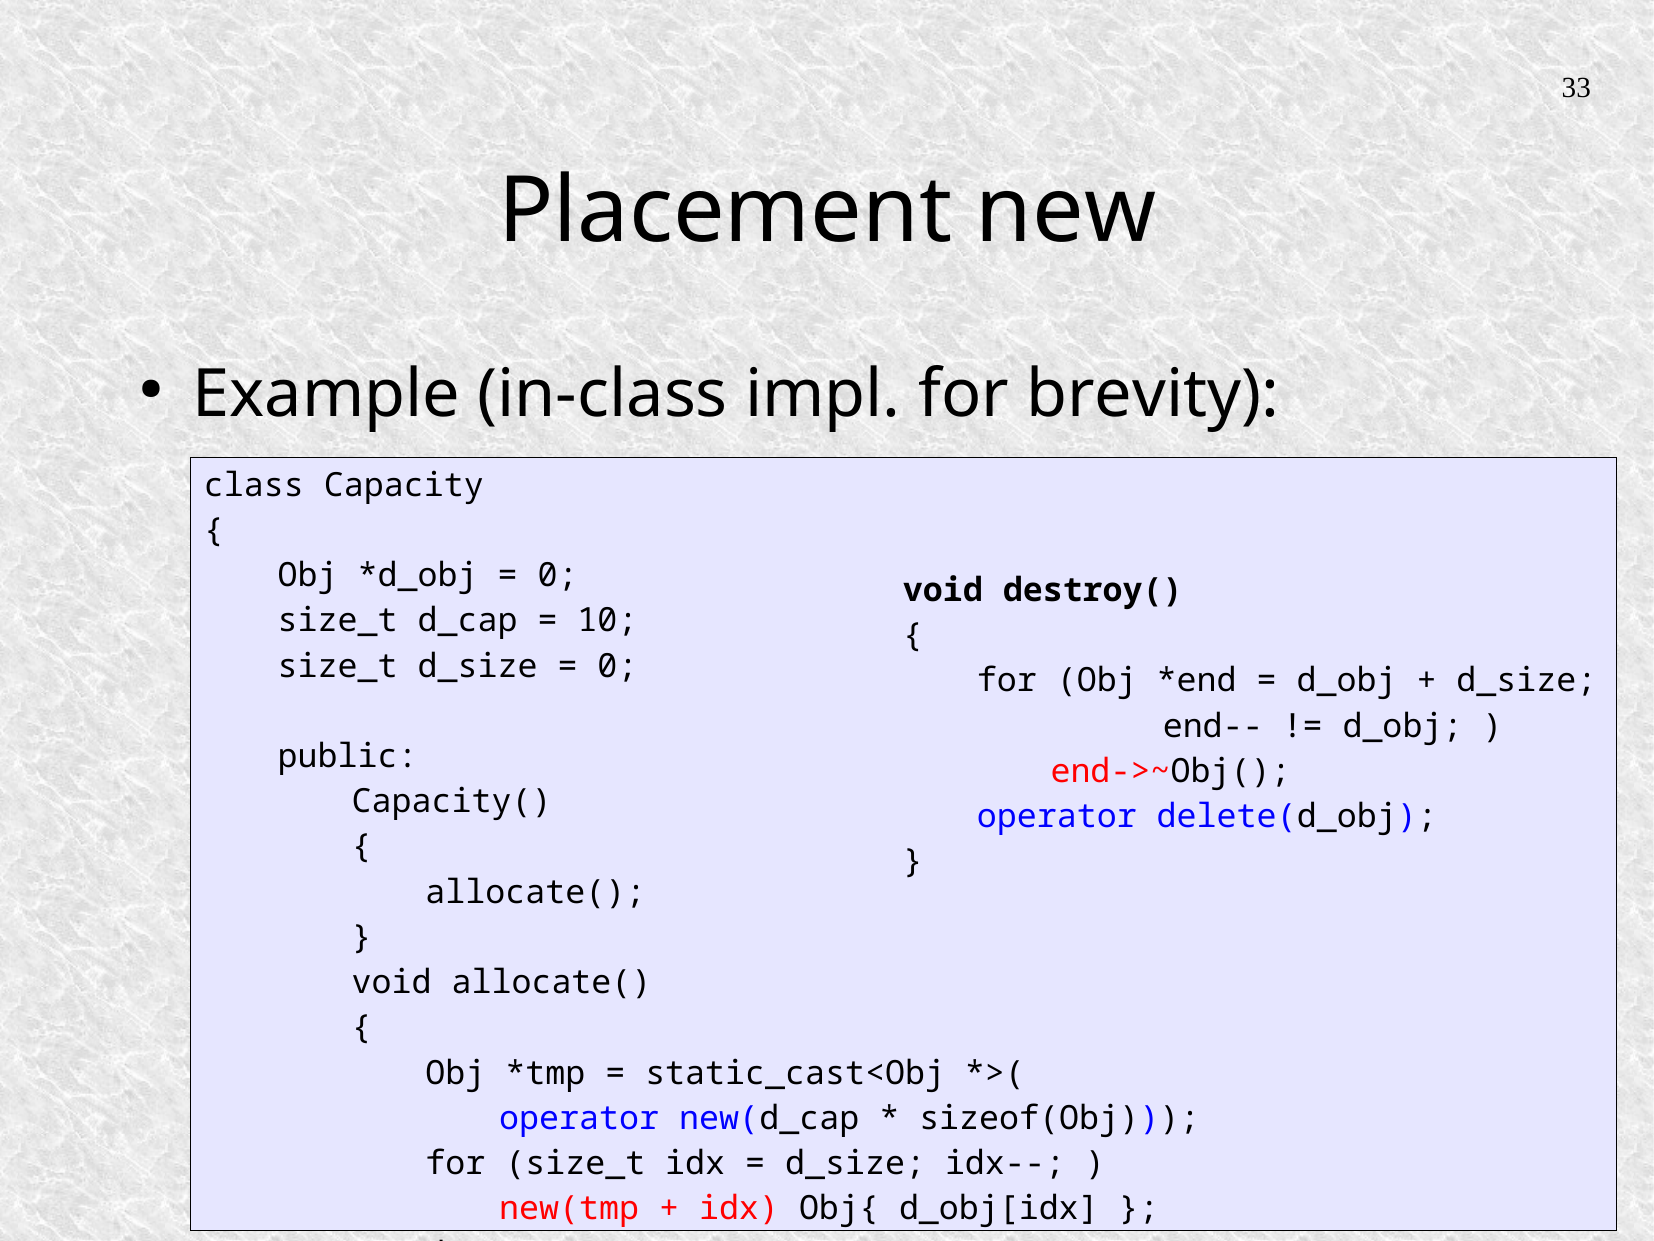

33
# Placement new
Example (in-class impl. for brevity):
class Capacity
{
	Obj *d_obj = 0;
	size_t d_cap = 10;
	size_t d_size = 0;
	public:
		Capacity()
		{
			allocate();
		}
		void allocate()
		{
			Obj *tmp = static_cast<Obj *>(
				operator new(d_cap * sizeof(Obj)));
			for (size_t idx = d_size; idx--; )
				new(tmp + idx) Obj{ d_obj[idx] };
			destroy();
			d_obj = tmp;
		}
void destroy()
{
	for (Obj *end = d_obj + d_size;
 end-- != d_obj; )
		end->~Obj();
	operator delete(d_obj);
}